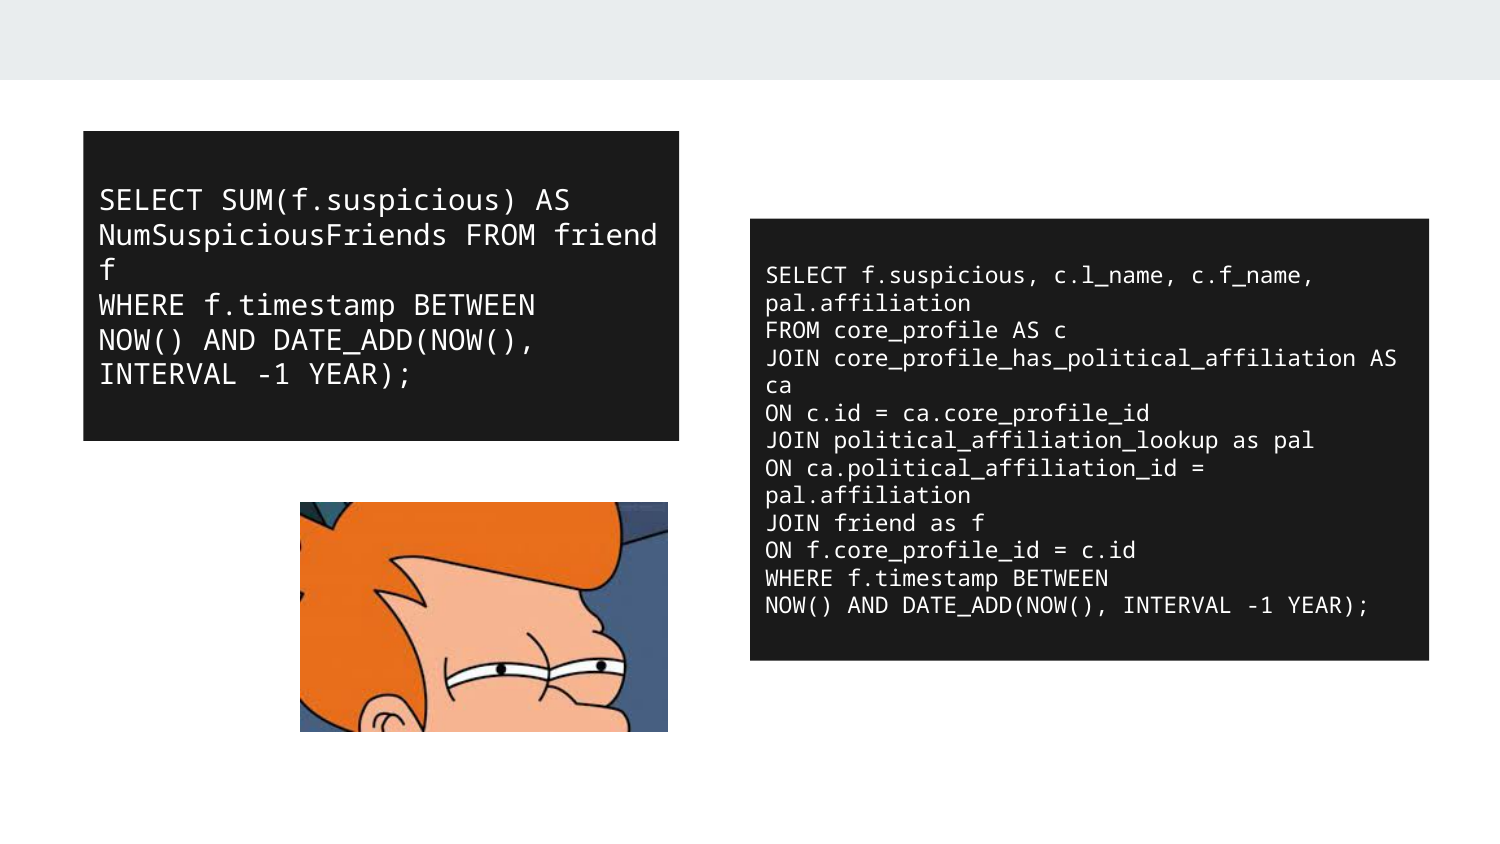

SELECT SUM(f.suspicious) AS NumSuspiciousFriends FROM friend f
WHERE f.timestamp BETWEEN
NOW() AND DATE_ADD(NOW(), INTERVAL -1 YEAR);
SELECT f.suspicious, c.l_name, c.f_name, pal.affiliation
FROM core_profile AS c
JOIN core_profile_has_political_affiliation AS ca
ON c.id = ca.core_profile_id
JOIN political_affiliation_lookup as pal
ON ca.political_affiliation_id = pal.affiliation
JOIN friend as f
ON f.core_profile_id = c.id
WHERE f.timestamp BETWEEN
NOW() AND DATE_ADD(NOW(), INTERVAL -1 YEAR);